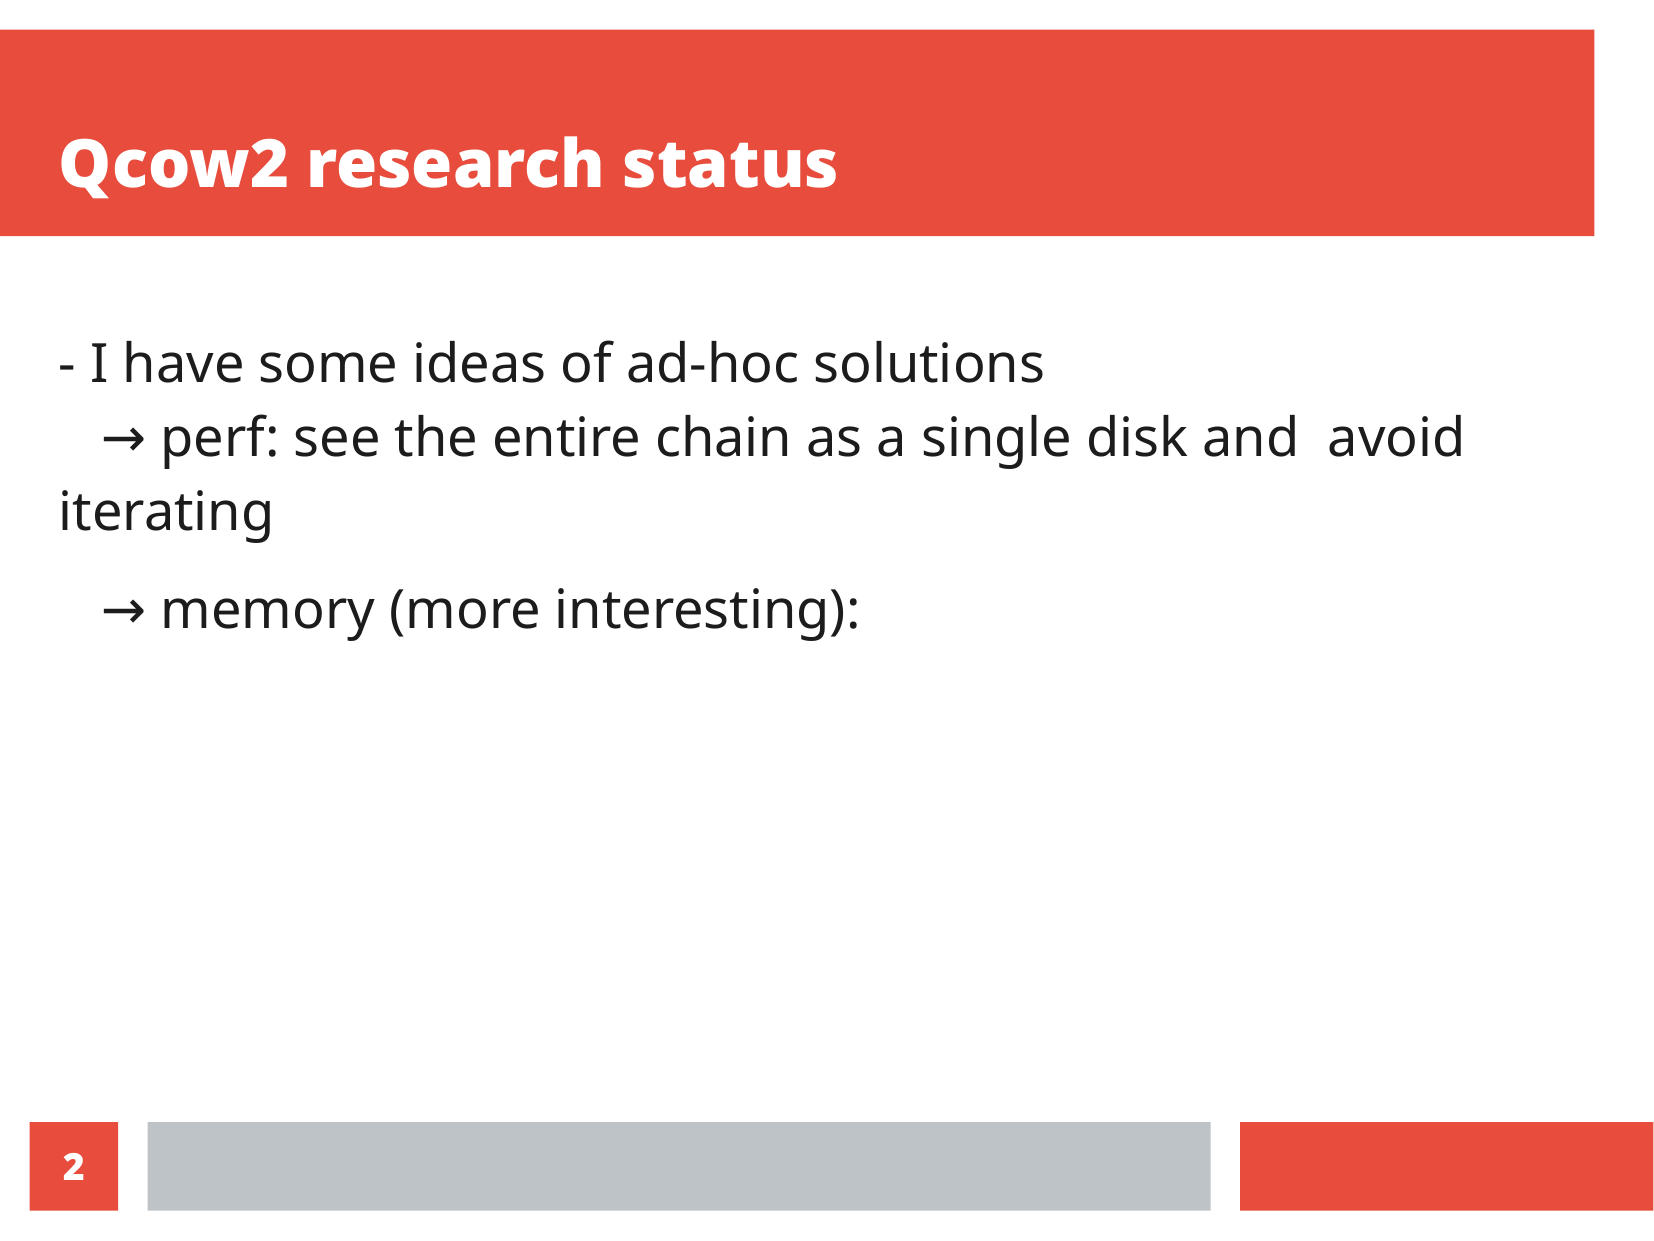

# Qcow2 research status
- I have some ideas of ad-hoc solutions
 → perf: see the entire chain as a single disk and avoid iterating
 → memory (more interesting):
2